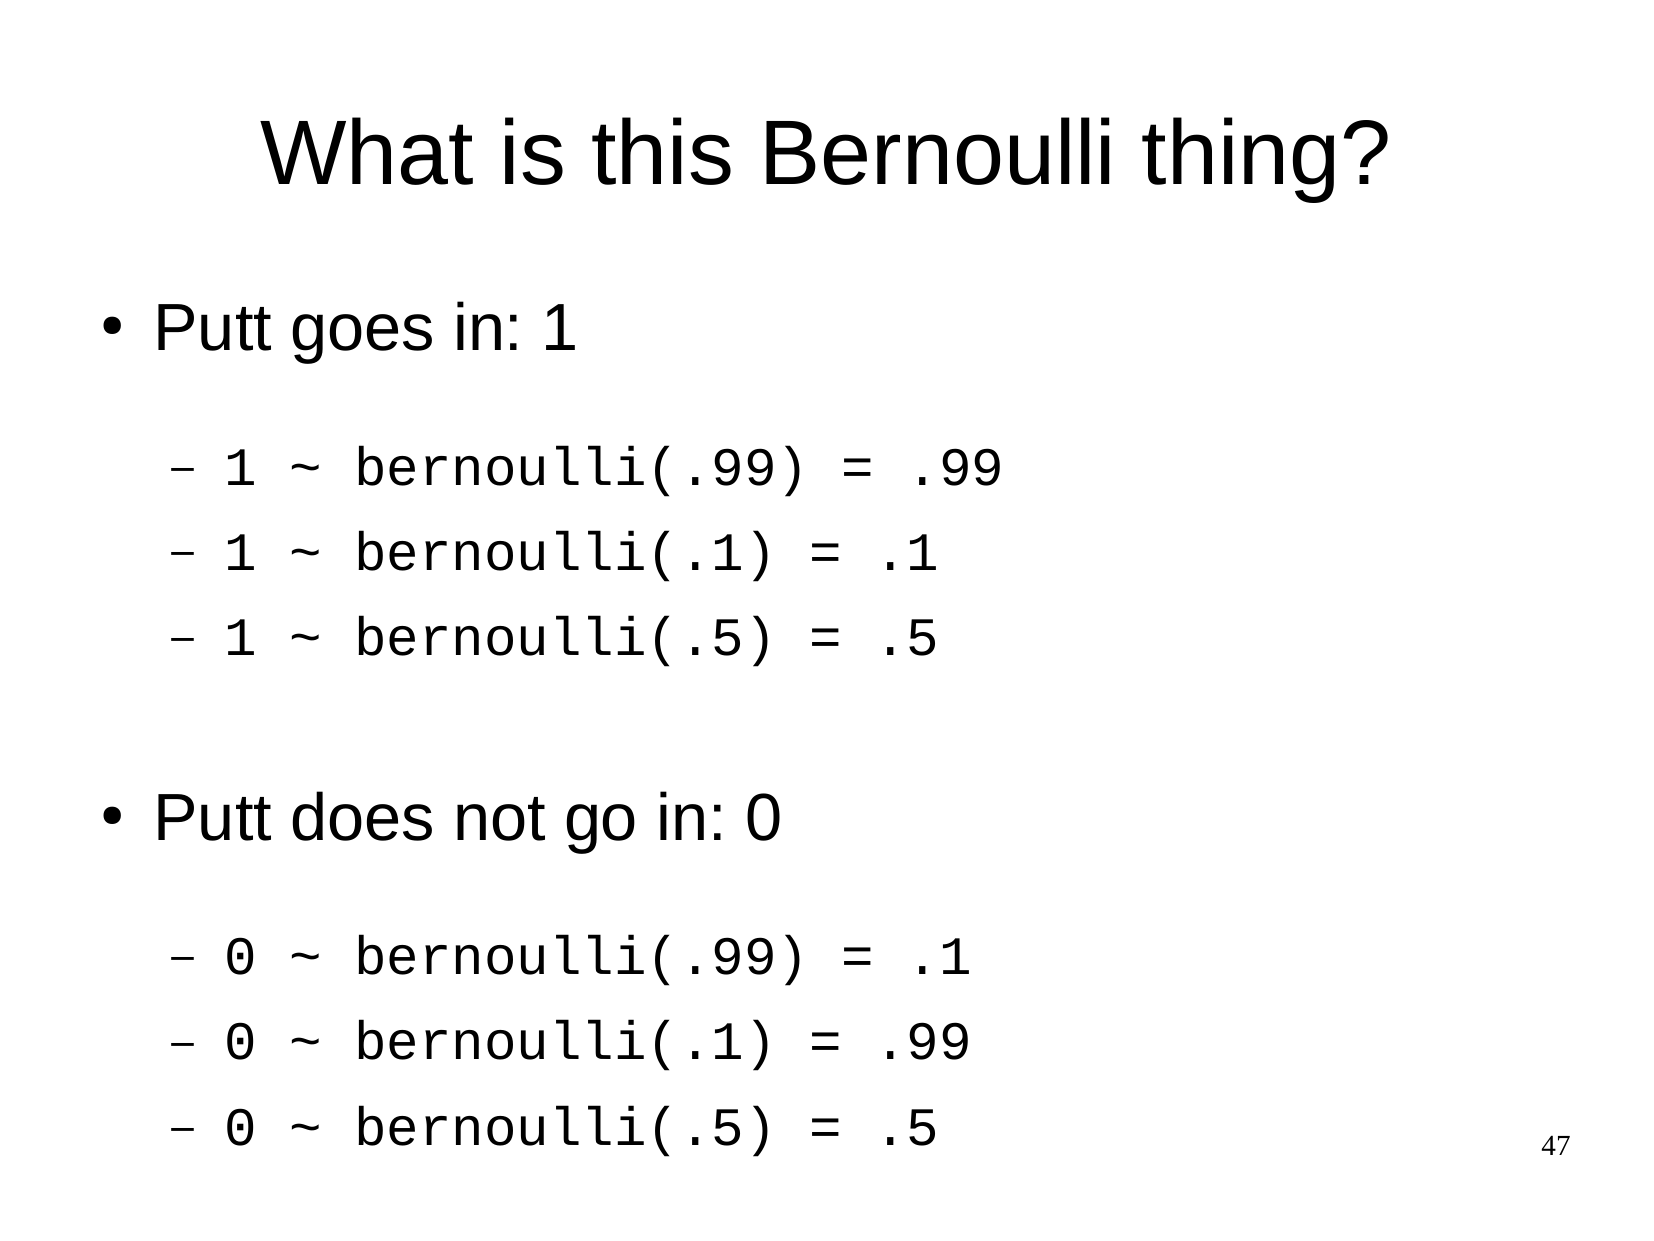

# What is this Bernoulli thing?
Putt goes in: 1
1 ~ bernoulli(.99) = .99
1 ~ bernoulli(.1) = .1
1 ~ bernoulli(.5) = .5
Putt does not go in: 0
0 ~ bernoulli(.99) = .1
0 ~ bernoulli(.1) = .99
0 ~ bernoulli(.5) = .5
47